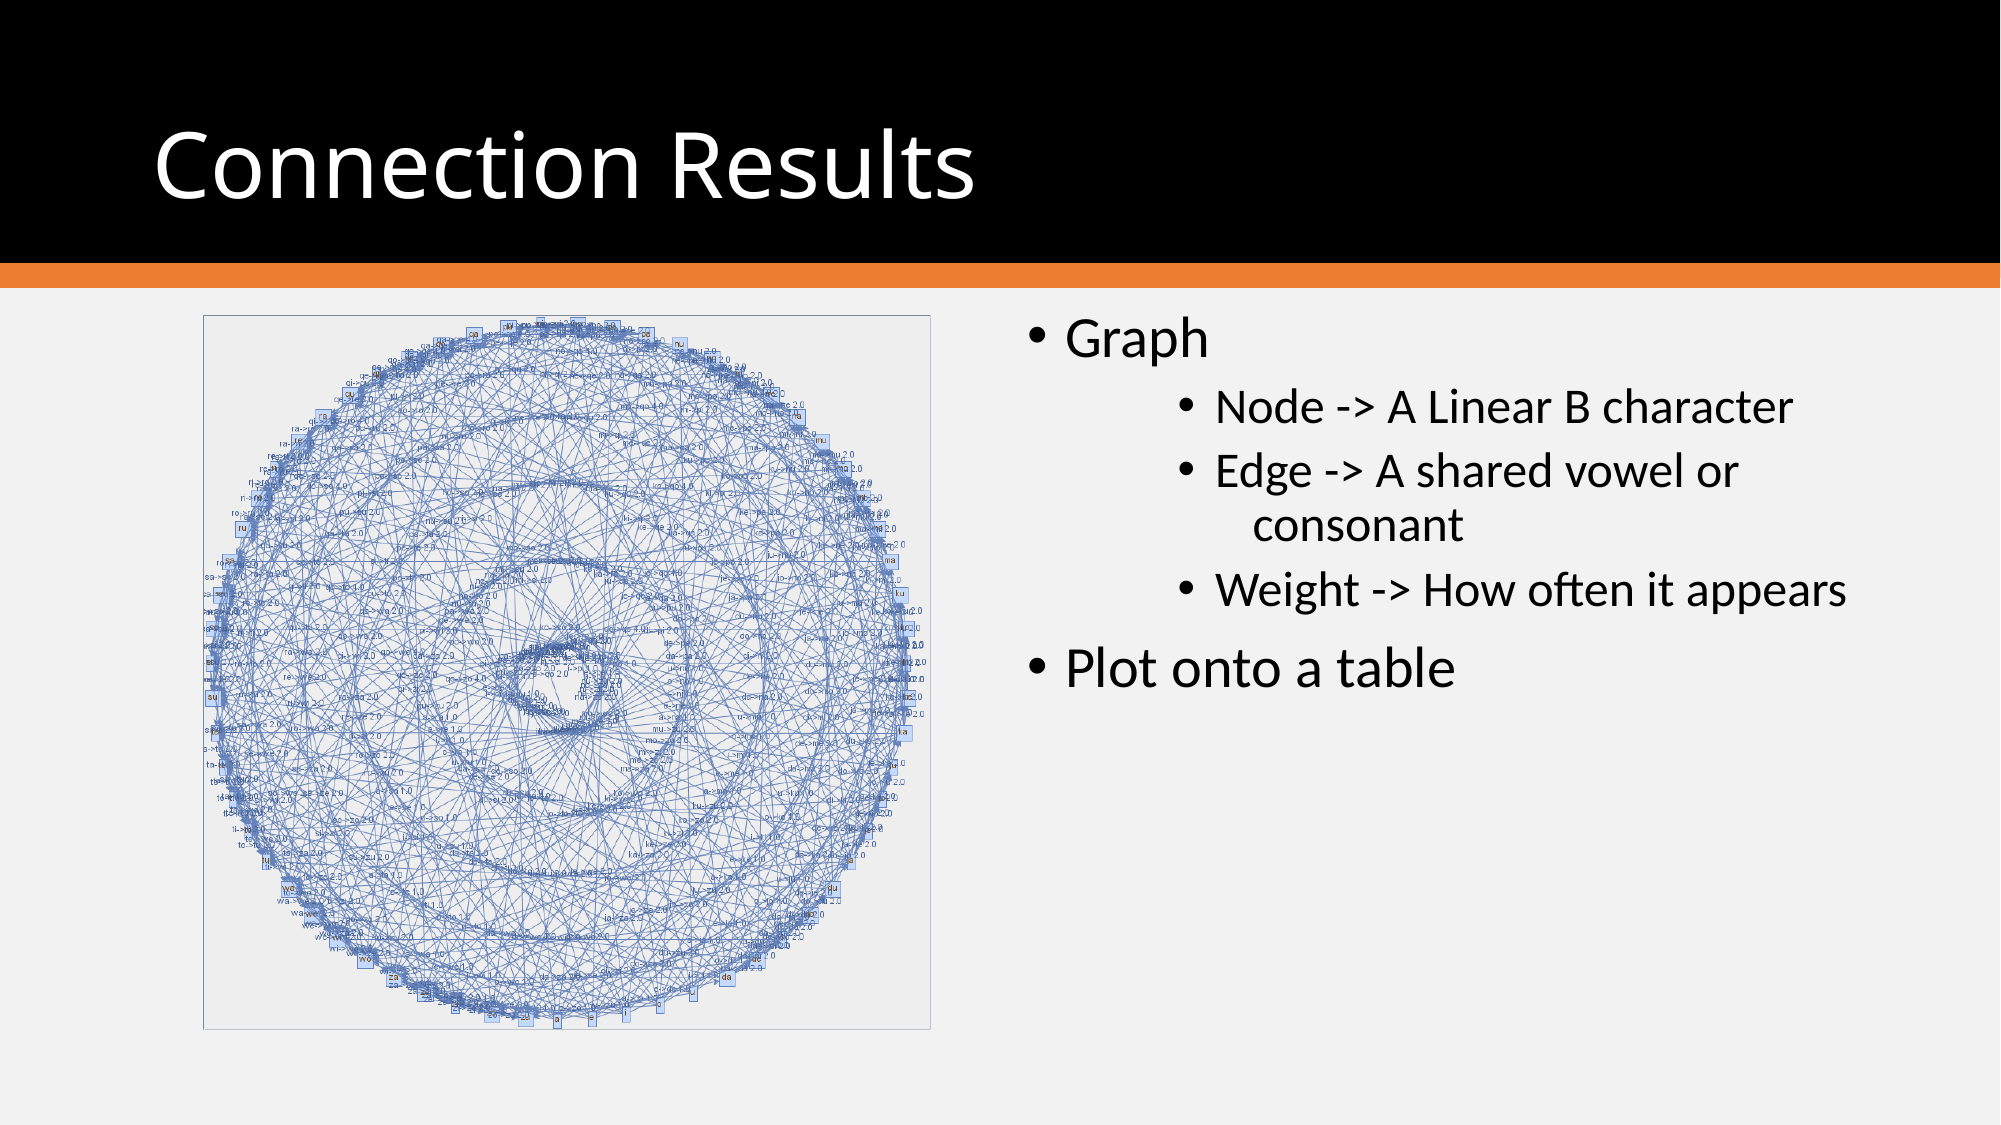

# Connection Results
Graph
Node -> A Linear B character
Edge -> A shared vowel or consonant
Weight -> How often it appears
Plot onto a table